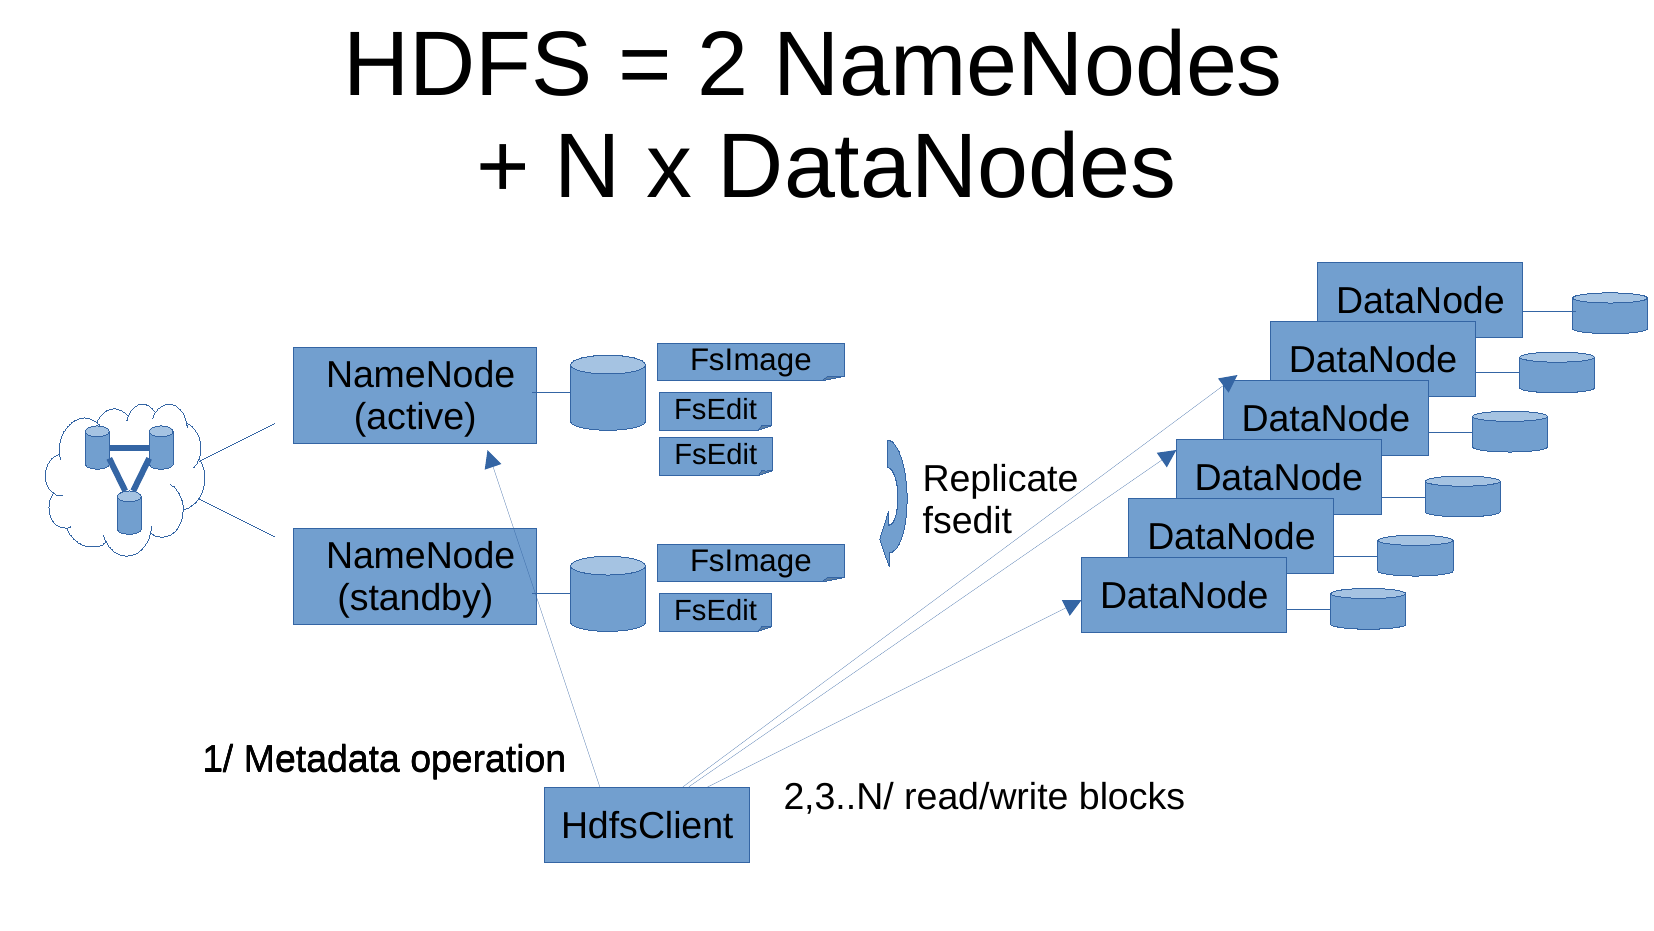

# HDFS = 2 NameNodes + N x DataNodes
DataNode
DataNode
FsImage
 NameNode (active)
DataNode
FsEdit
FsEdit
DataNode
Replicate
fsedit
DataNode
 NameNode (standby)
FsImage
DataNode
FsEdit
1/ Metadata operation
1/ Metadata operation
1/ Metadata operation
2,3..N/ read/write blocks
HdfsClient